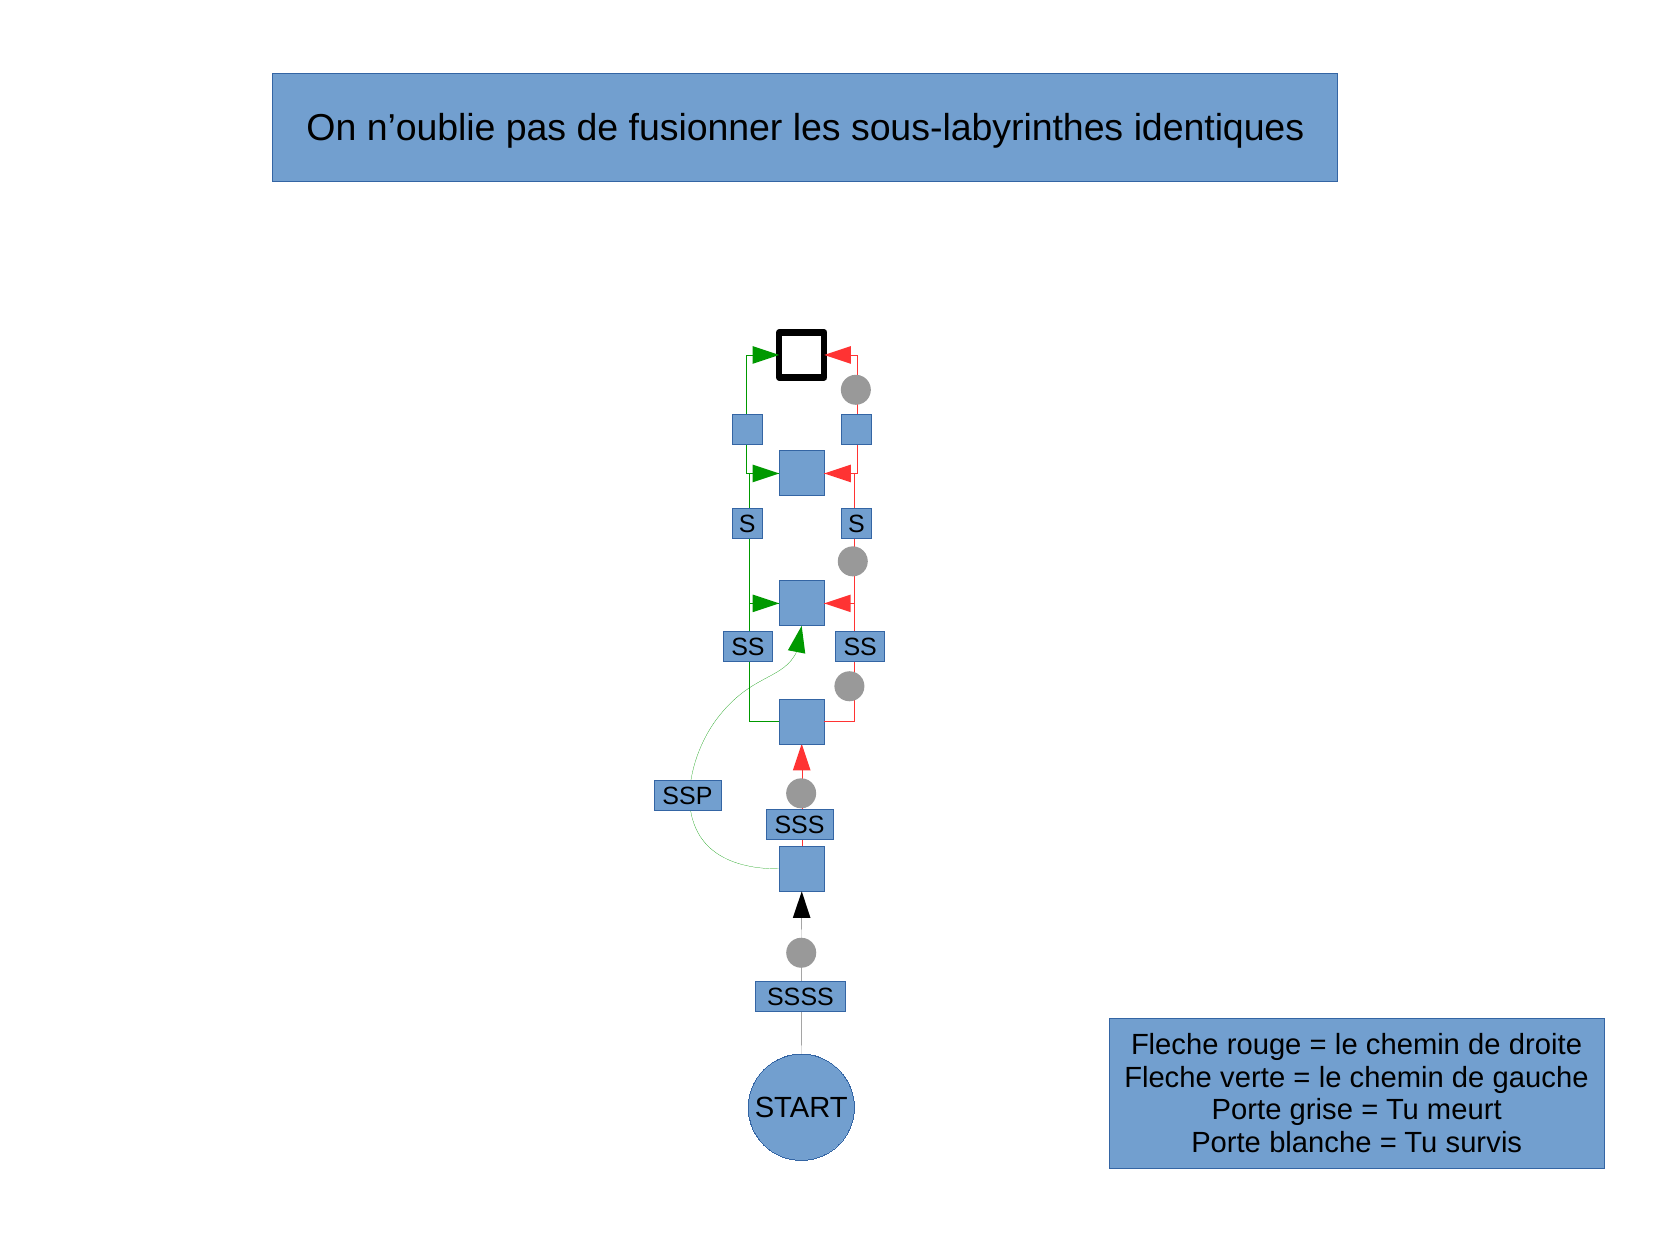

On n’oublie pas de fusionner les sous-labyrinthes identiques
S
S
SS
SS
SSP
SSS
SSSS
Fleche rouge = le chemin de gauche
Fleche verte = le chemin de droite
Porte grise = Tu meurt
Porte blanche = Tu survis
Fleche rouge = le chemin de droite
Fleche verte = le chemin de gauche
Porte grise = Tu meurt
Porte blanche = Tu survis
START